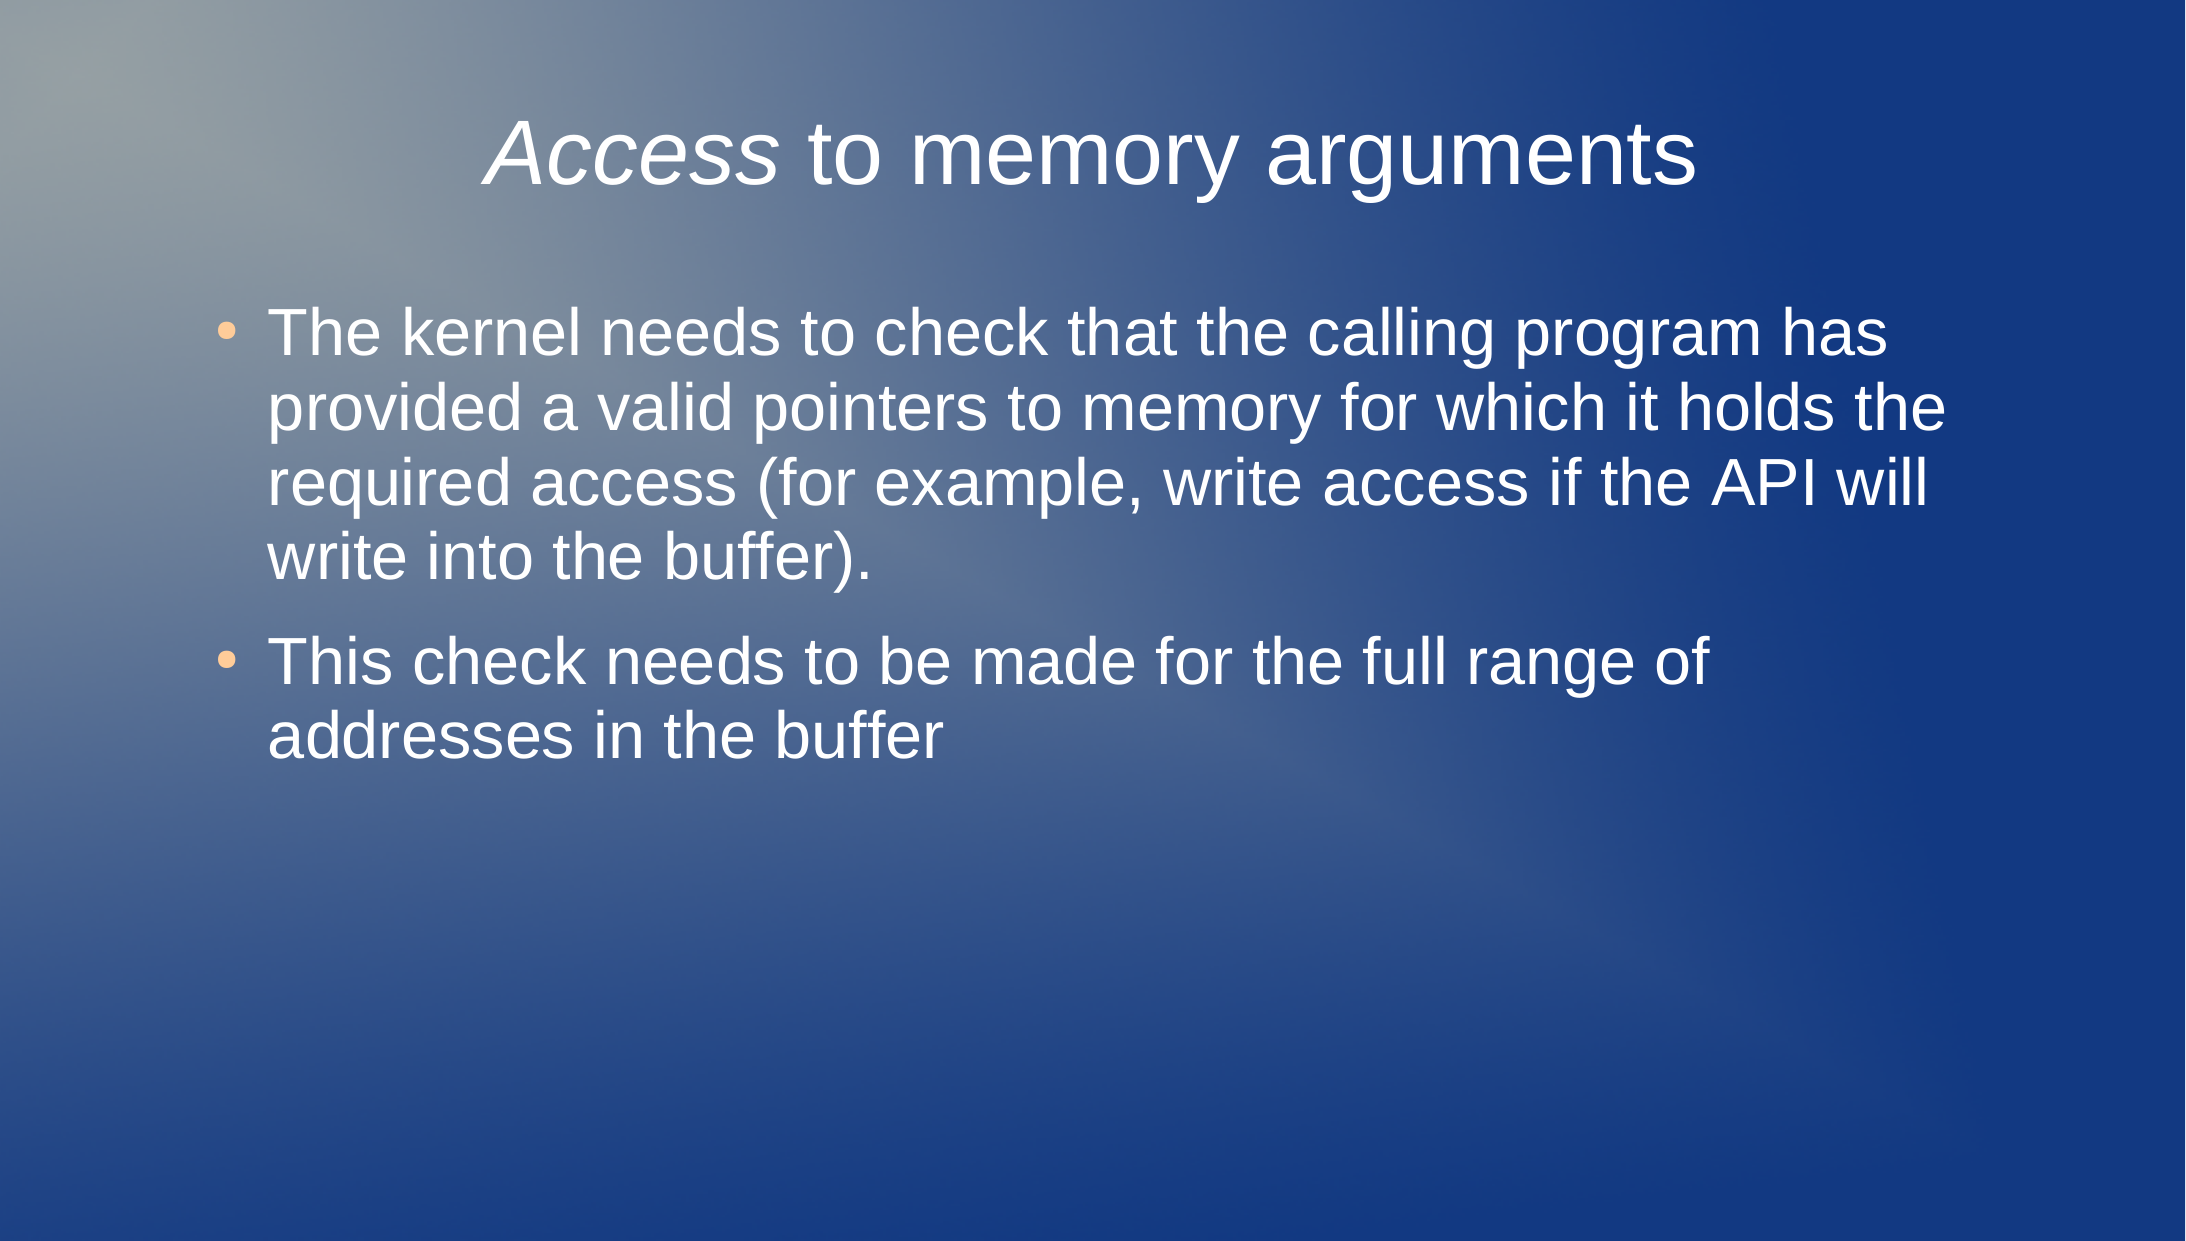

# Access to memory arguments
The kernel needs to check that the calling program has provided a valid pointers to memory for which it holds the required access (for example, write access if the API will write into the buffer).
This check needs to be made for the full range of addresses in the buffer